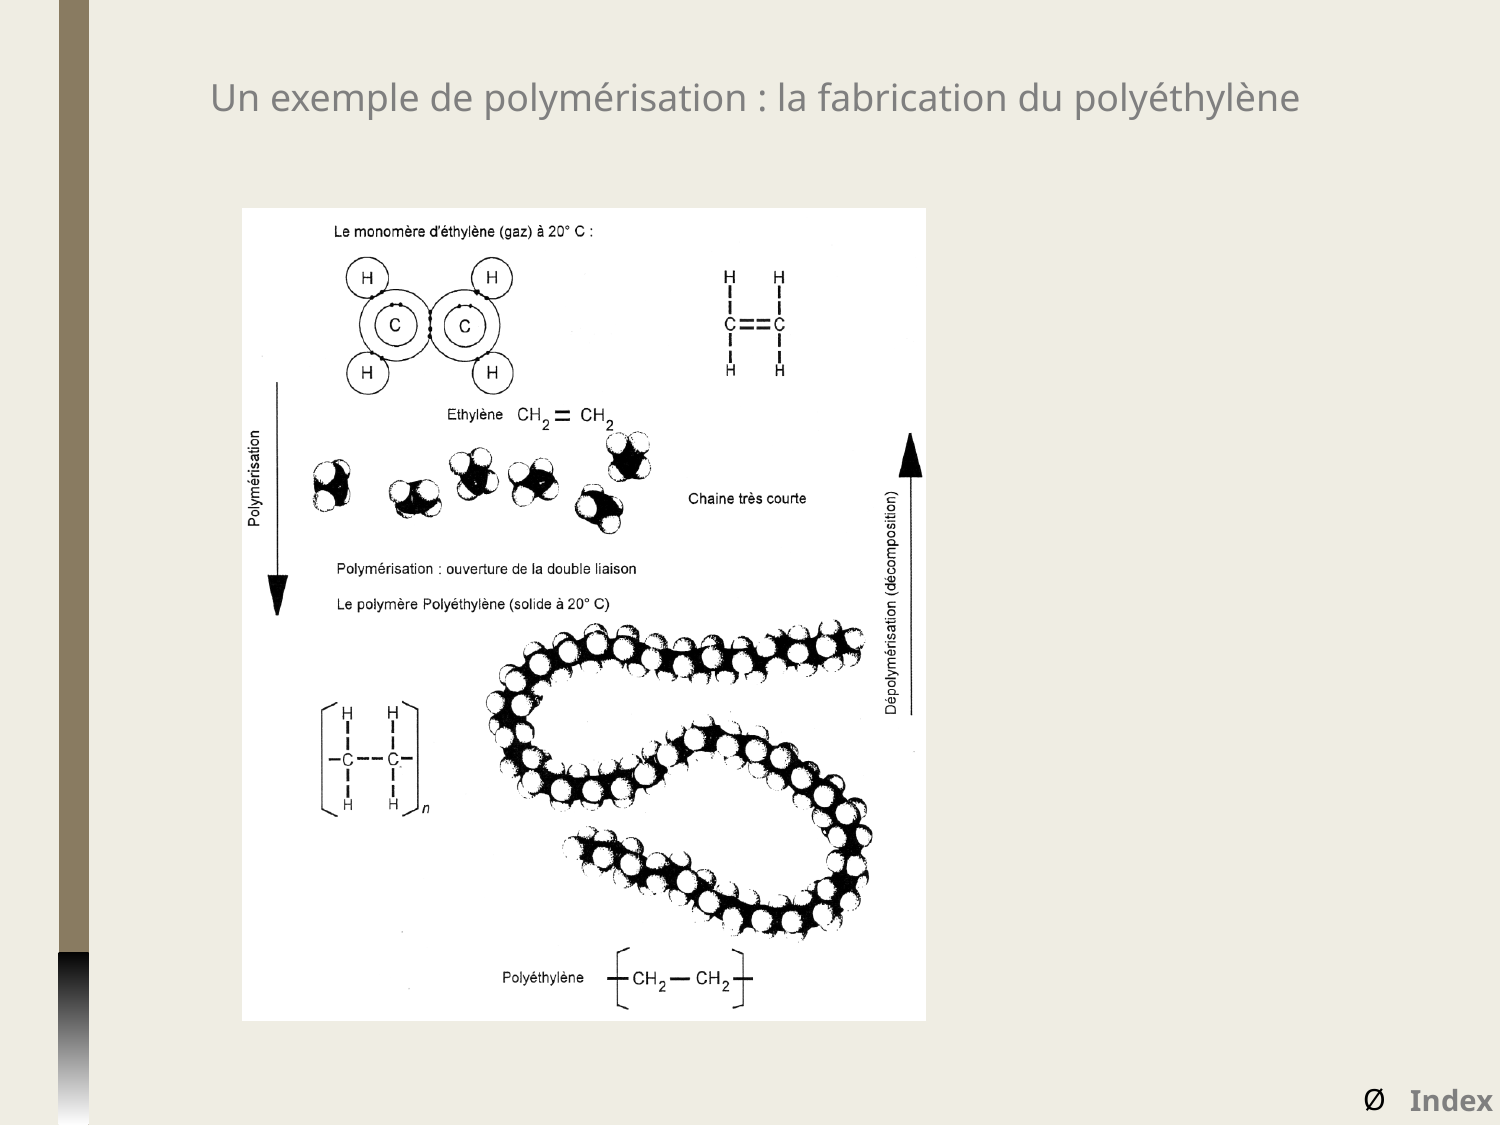

Un exemple de polymérisation : la fabrication du polyéthylène
Index